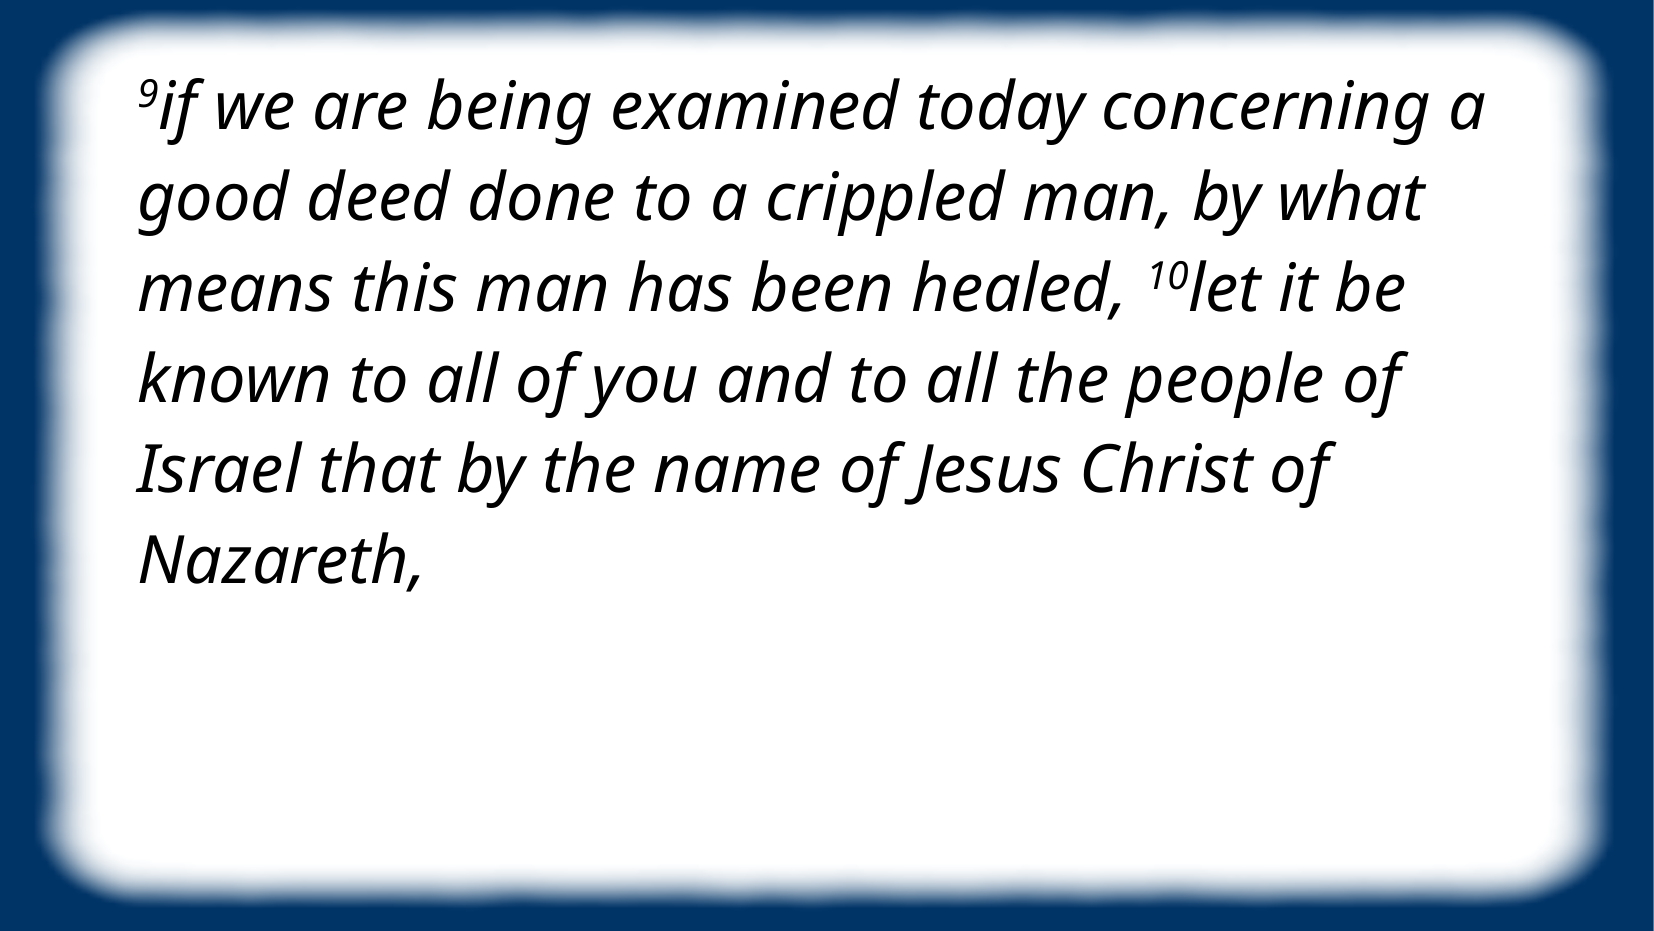

9if we are being examined today concerning a good deed done to a crippled man, by what means this man has been healed, 10let it be known to all of you and to all the people of Israel that by the name of Jesus Christ of Nazareth,